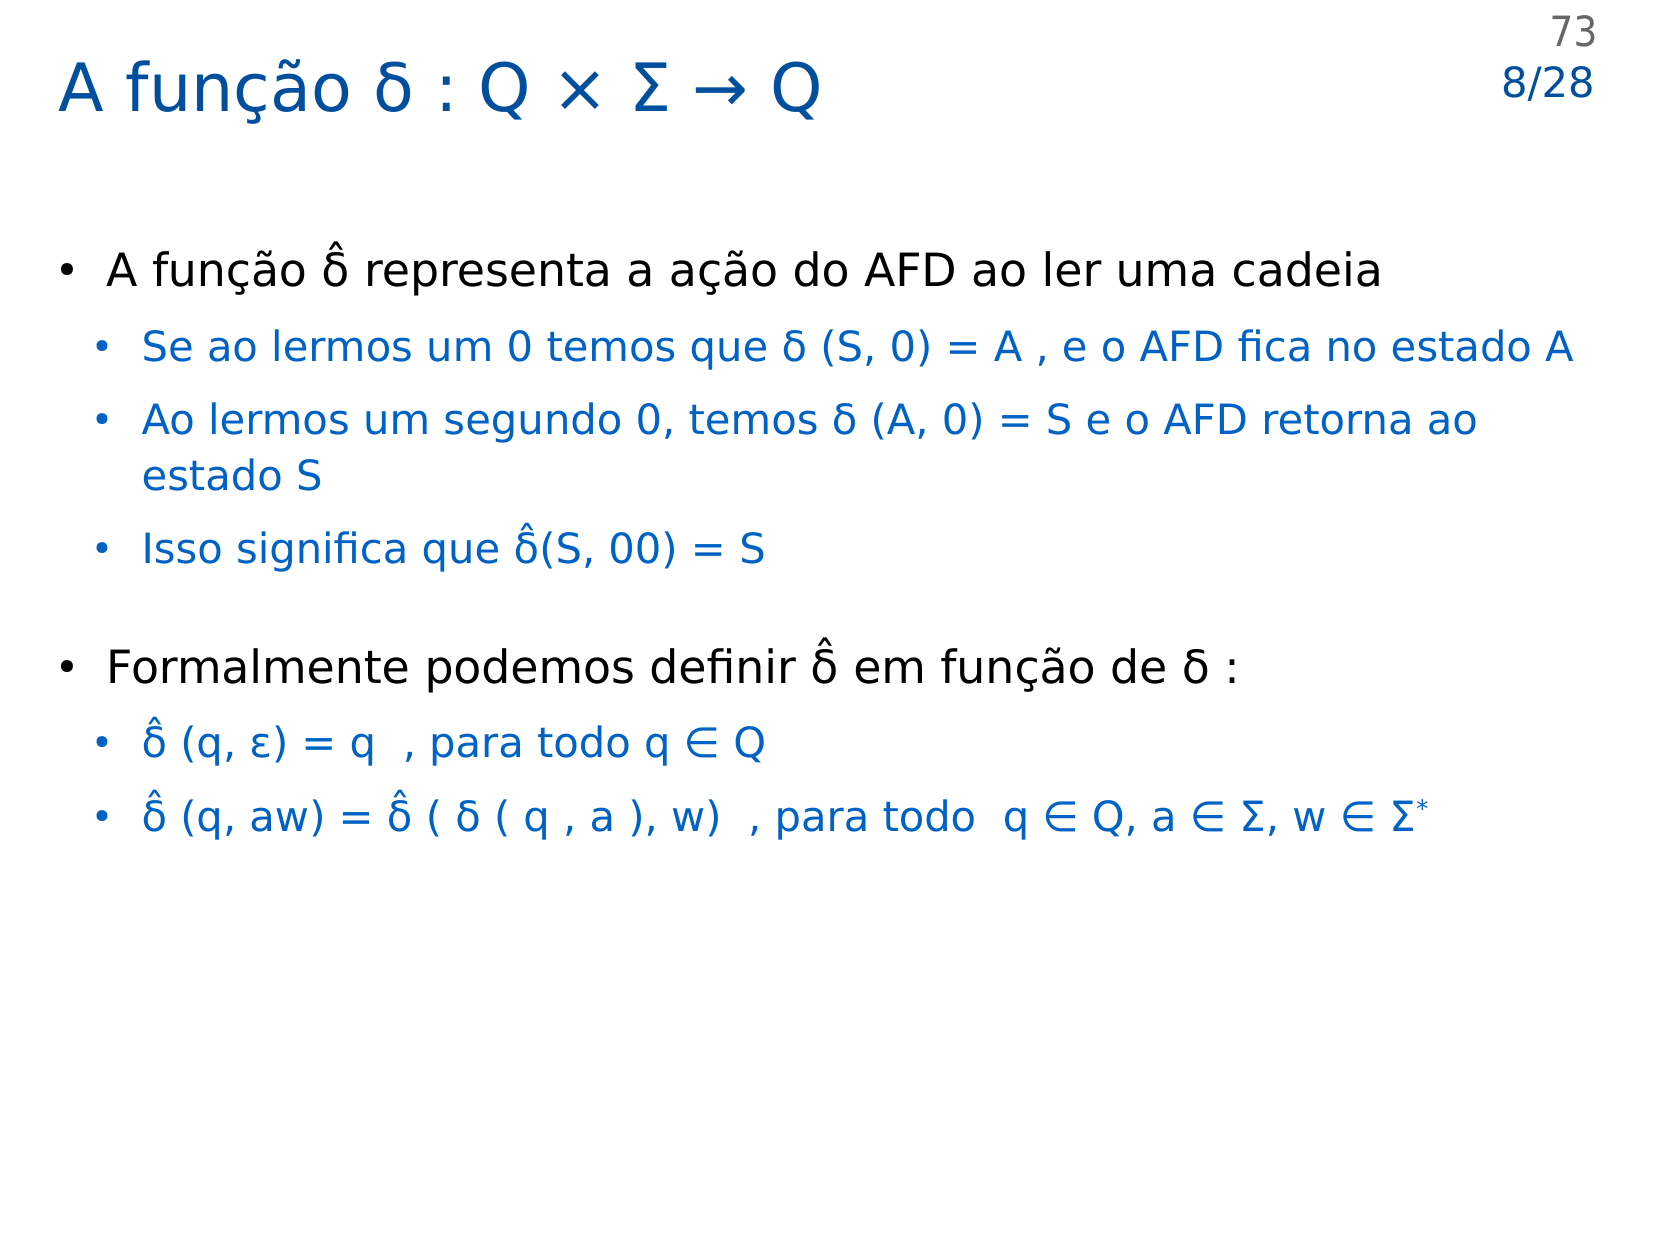

73
# A função δ : Q × Σ → Q
8
A função δ̂ representa a ação do AFD ao ler uma cadeia
Se ao lermos um 0 temos que δ (S, 0) = A , e o AFD fica no estado A
Ao lermos um segundo 0, temos δ (A, 0) = S e o AFD retorna ao estado S
Isso significa que δ̂(S, 00) = S
Formalmente podemos definir δ̂ em função de δ :
δ̂ (q, ε) = q , para todo q ∈ Q
δ̂ (q, aw) = δ̂ ( δ ( q , a ), w) , para todo q ∈ Q, a ∈ Σ, w ∈ Σ*